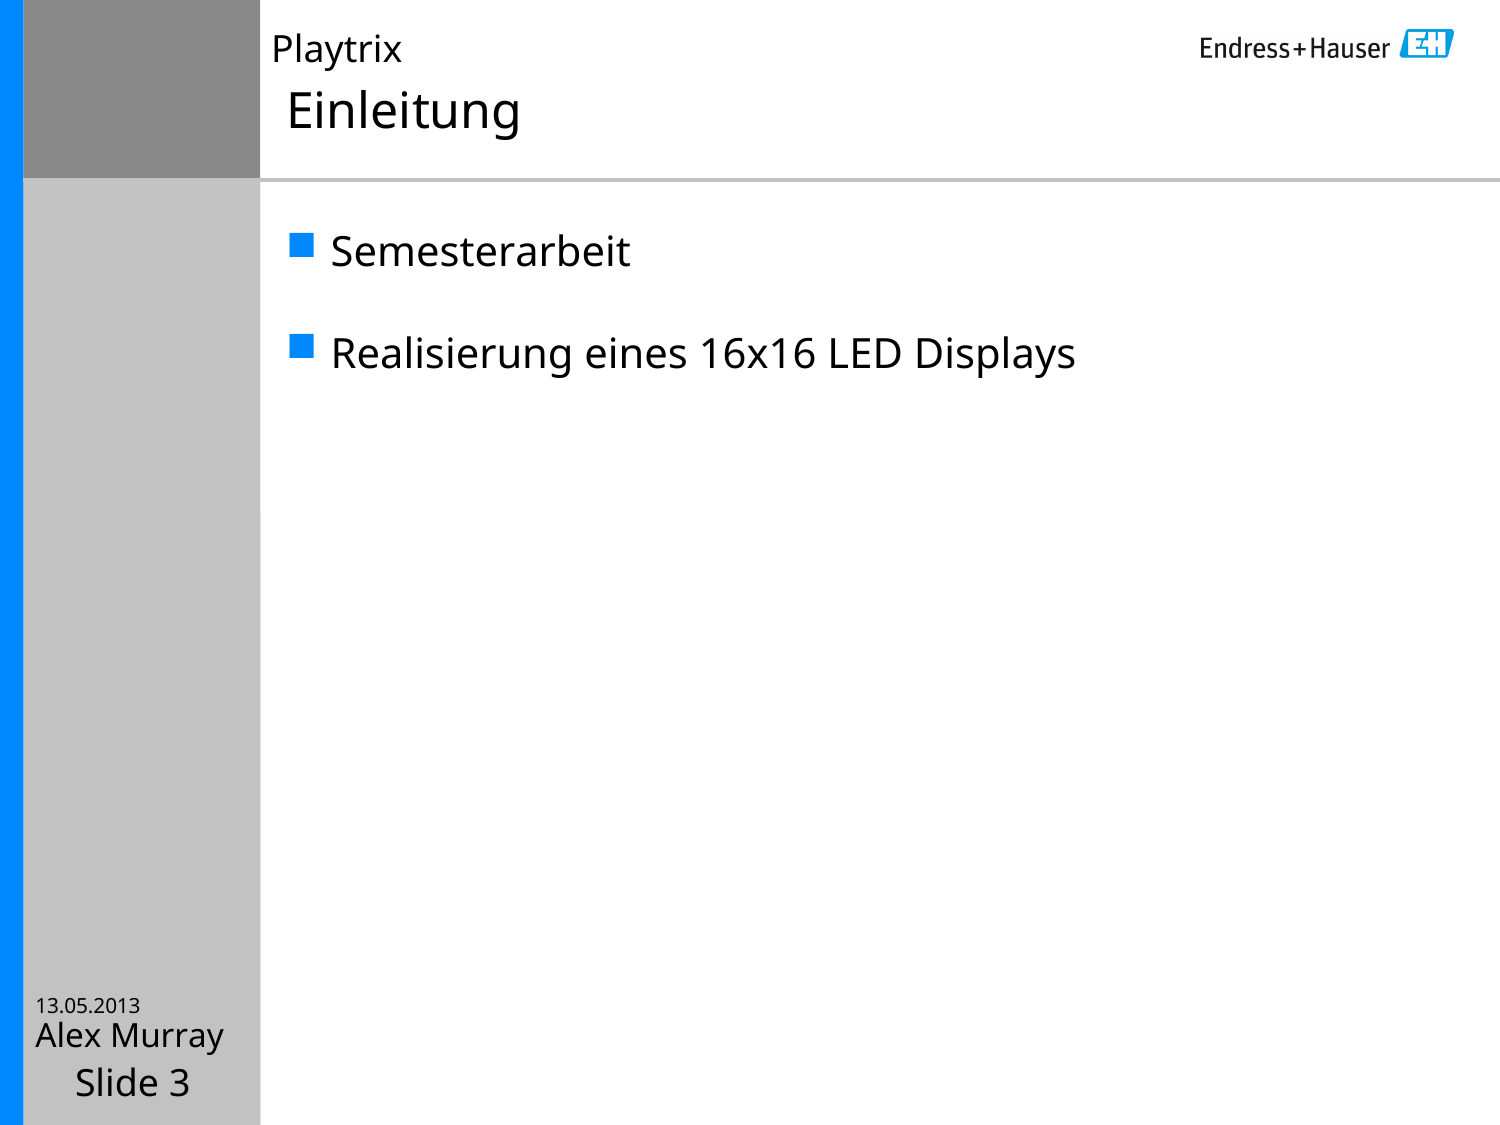

Playtrix
# Einleitung
Semesterarbeit
Realisierung eines 16x16 LED Displays
Alex Murray
3